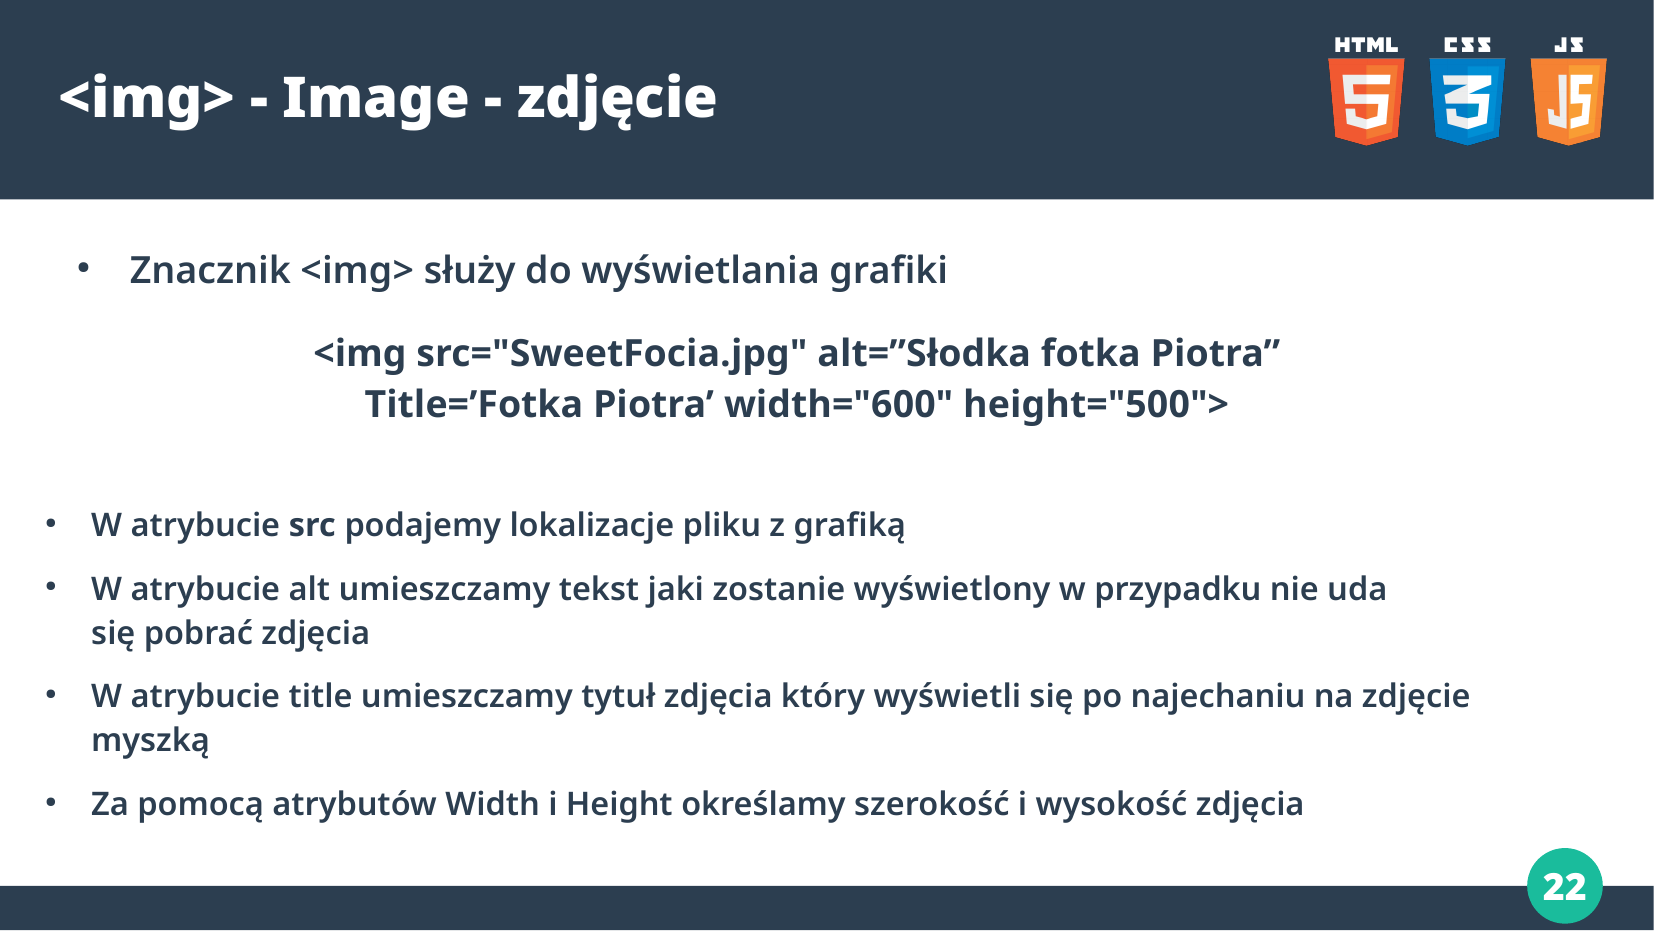

# <img> - Image - zdjęcie
Znacznik <img> służy do wyświetlania grafiki
<img src="SweetFocia.jpg" alt=”Słodka fotka Piotra”
Title=’Fotka Piotra’ width="600" height="500">
W atrybucie src podajemy lokalizacje pliku z grafiką
W atrybucie alt umieszczamy tekst jaki zostanie wyświetlony w przypadku nie uda się pobrać zdjęcia
W atrybucie title umieszczamy tytuł zdjęcia który wyświetli się po najechaniu na zdjęcie myszką
Za pomocą atrybutów Width i Height określamy szerokość i wysokość zdjęcia